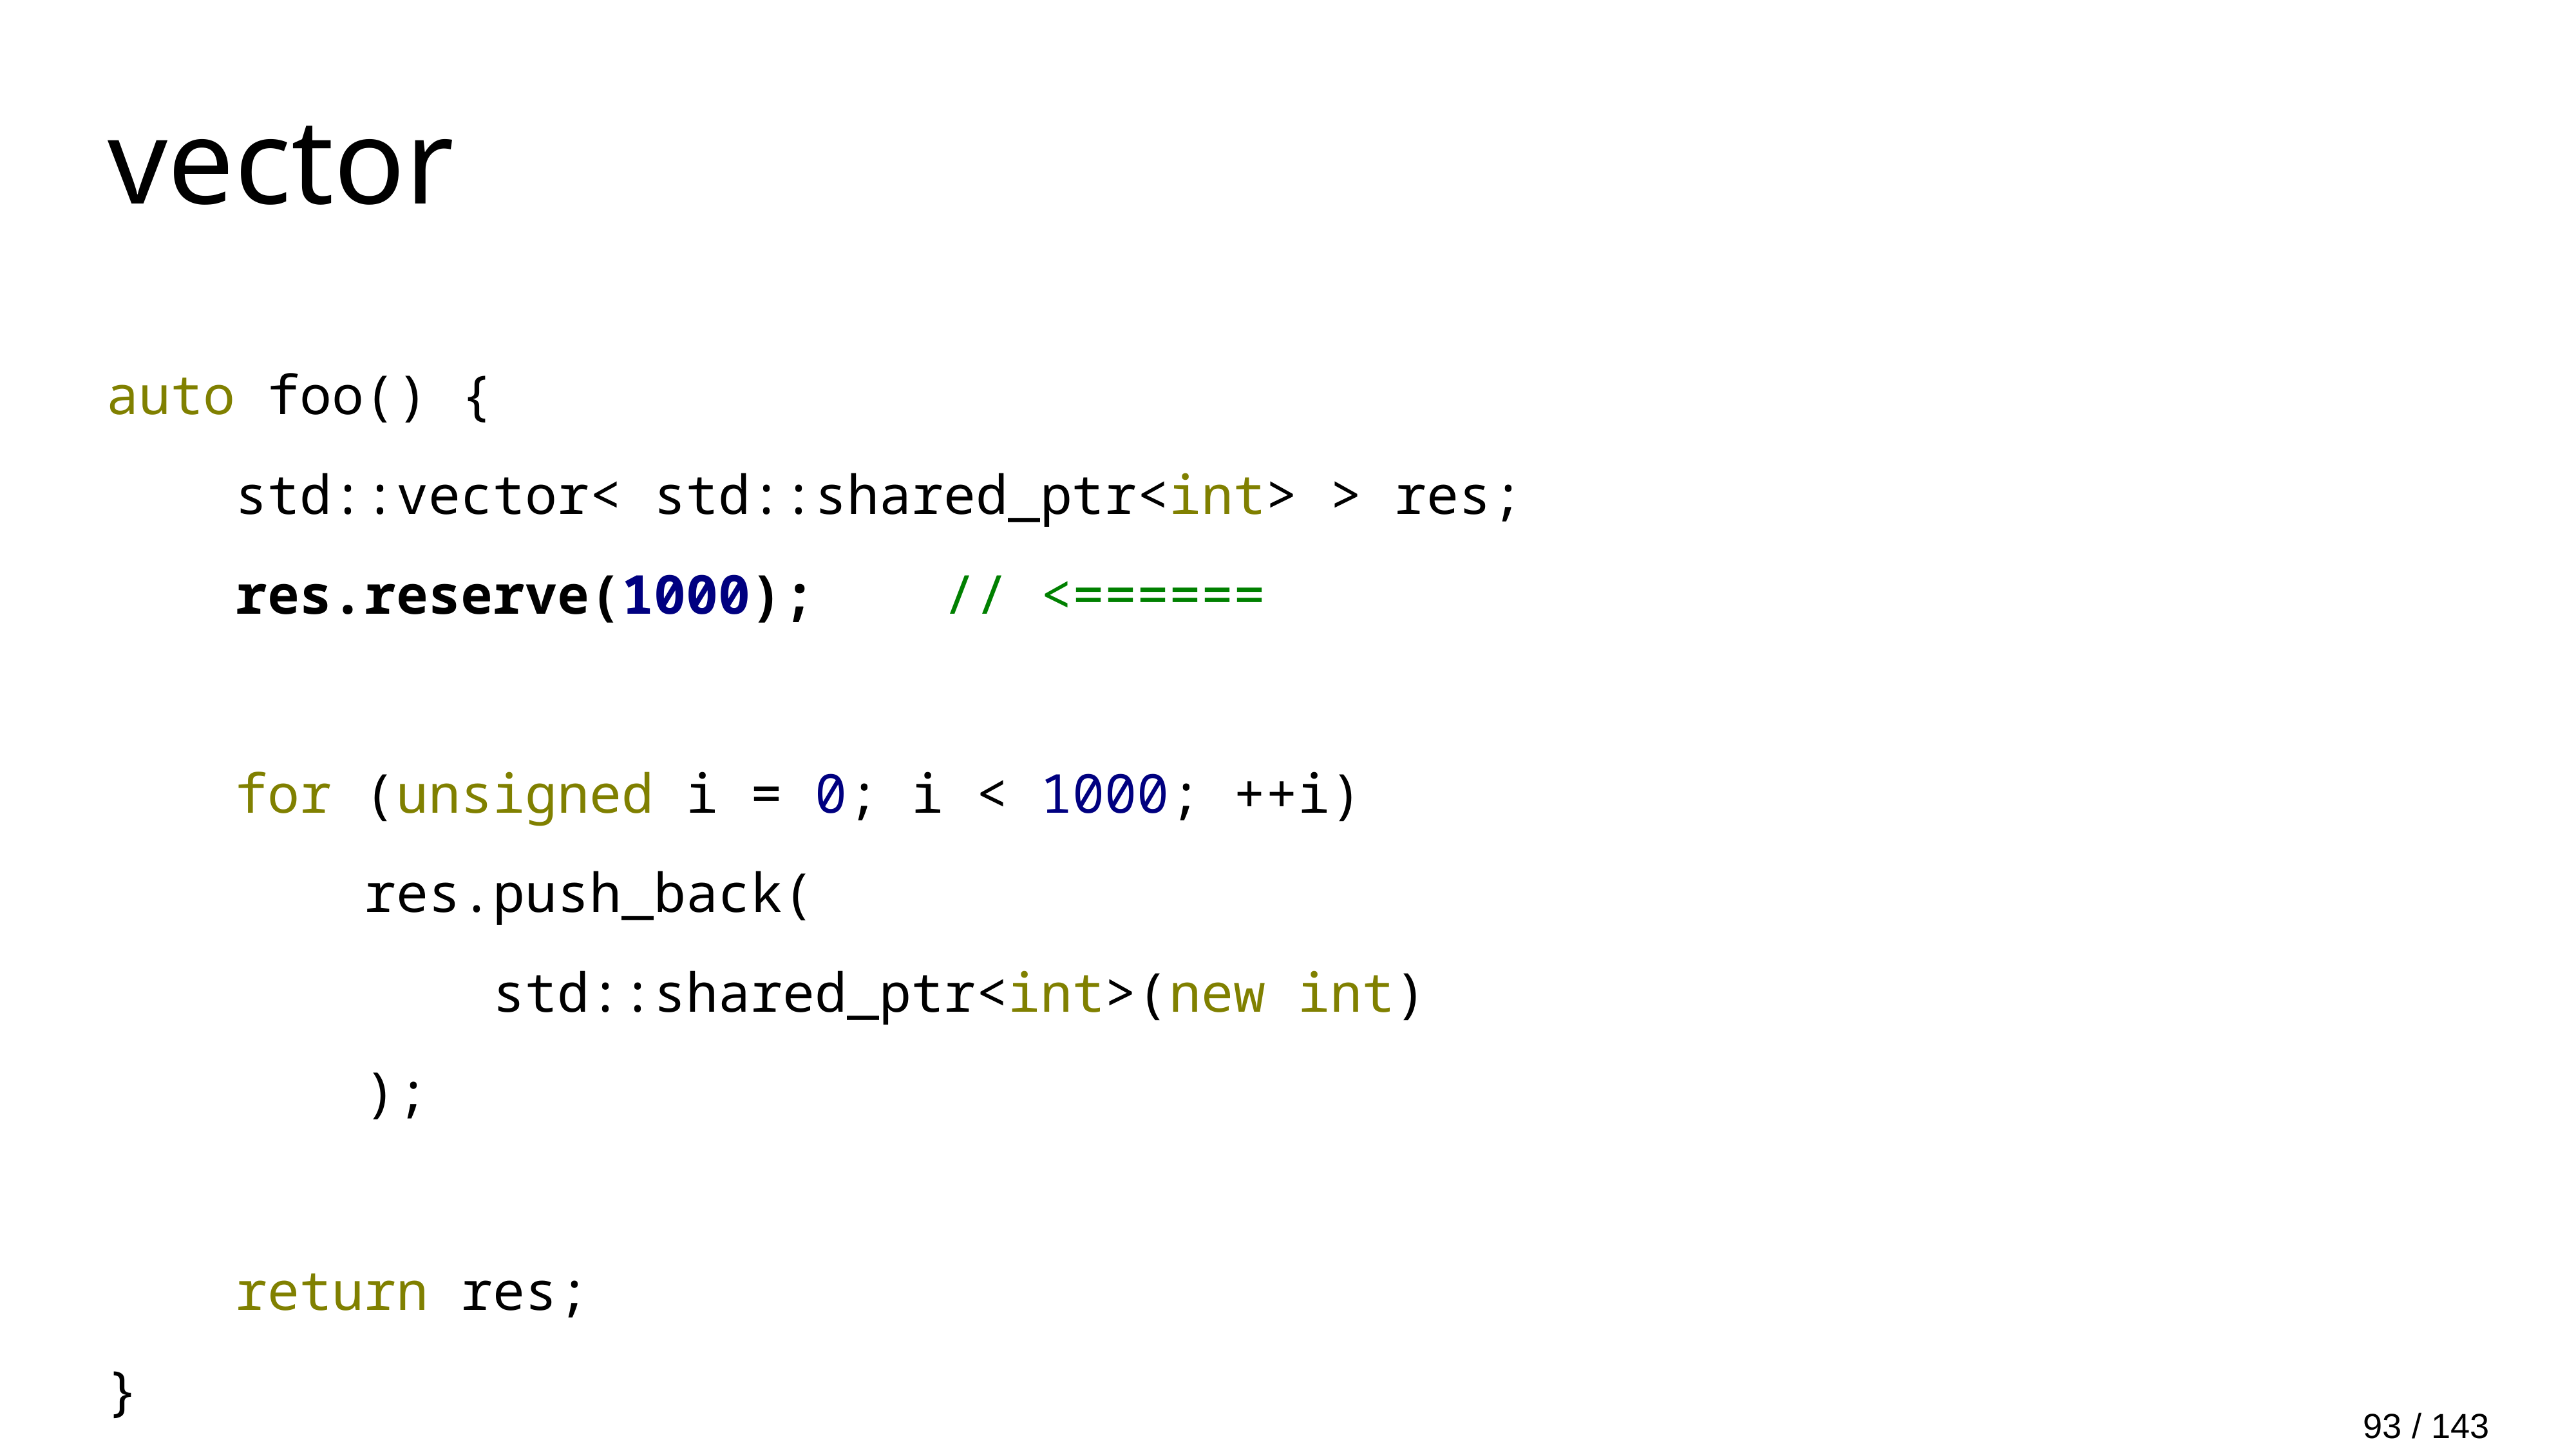

# vector
auto foo() {
 std::vector< std::shared_ptr<int> > res;
 res.reserve(1000); // <======
 for (unsigned i = 0; i < 1000; ++i)
 res.push_back(
 std::shared_ptr<int>(new int)
 );
 return res;
}